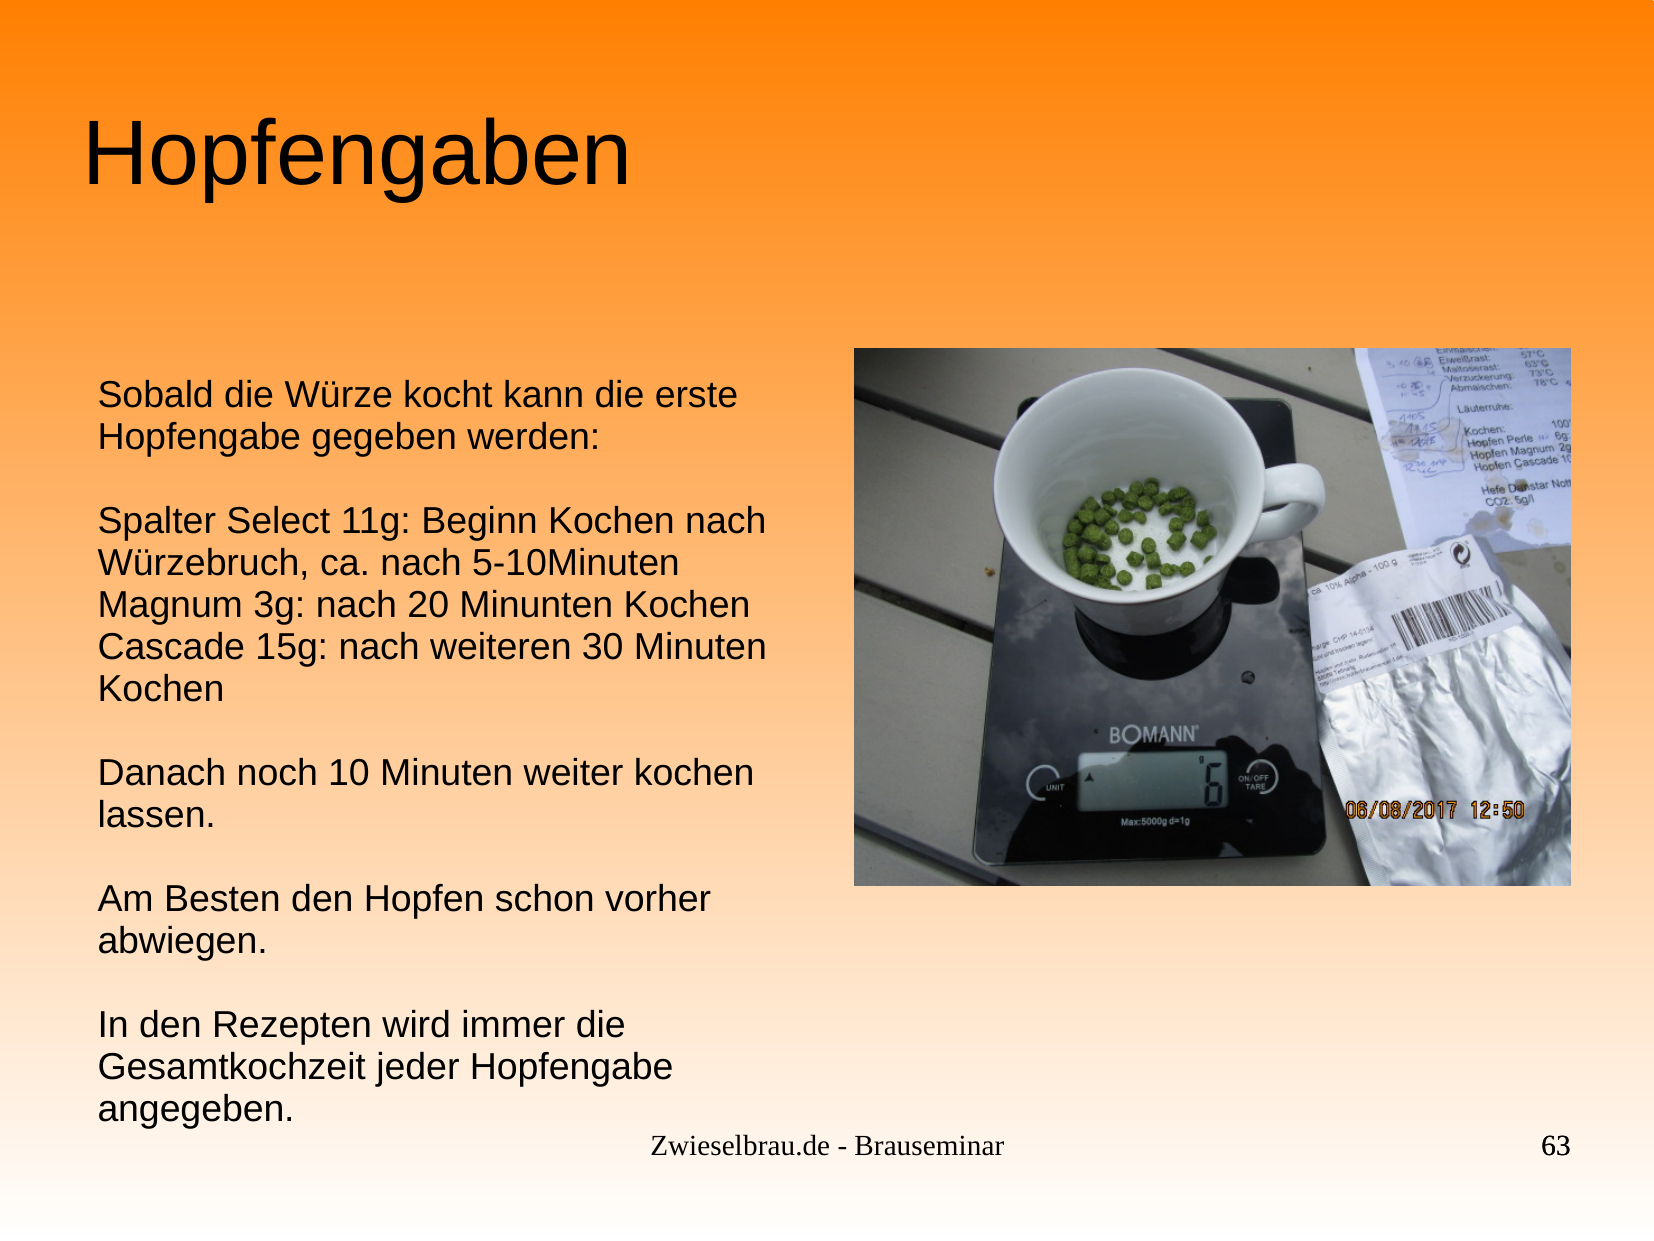

# Hopfengaben
Sobald die Würze kocht kann die erste Hopfengabe gegeben werden:
Spalter Select 11g: Beginn Kochen nach Würzebruch, ca. nach 5-10Minuten
Magnum 3g: nach 20 Minunten Kochen
Cascade 15g: nach weiteren 30 Minuten Kochen
Danach noch 10 Minuten weiter kochen lassen.
Am Besten den Hopfen schon vorher abwiegen.
In den Rezepten wird immer die Gesamtkochzeit jeder Hopfengabe angegeben.
Zwieselbrau.de - Brauseminar
63